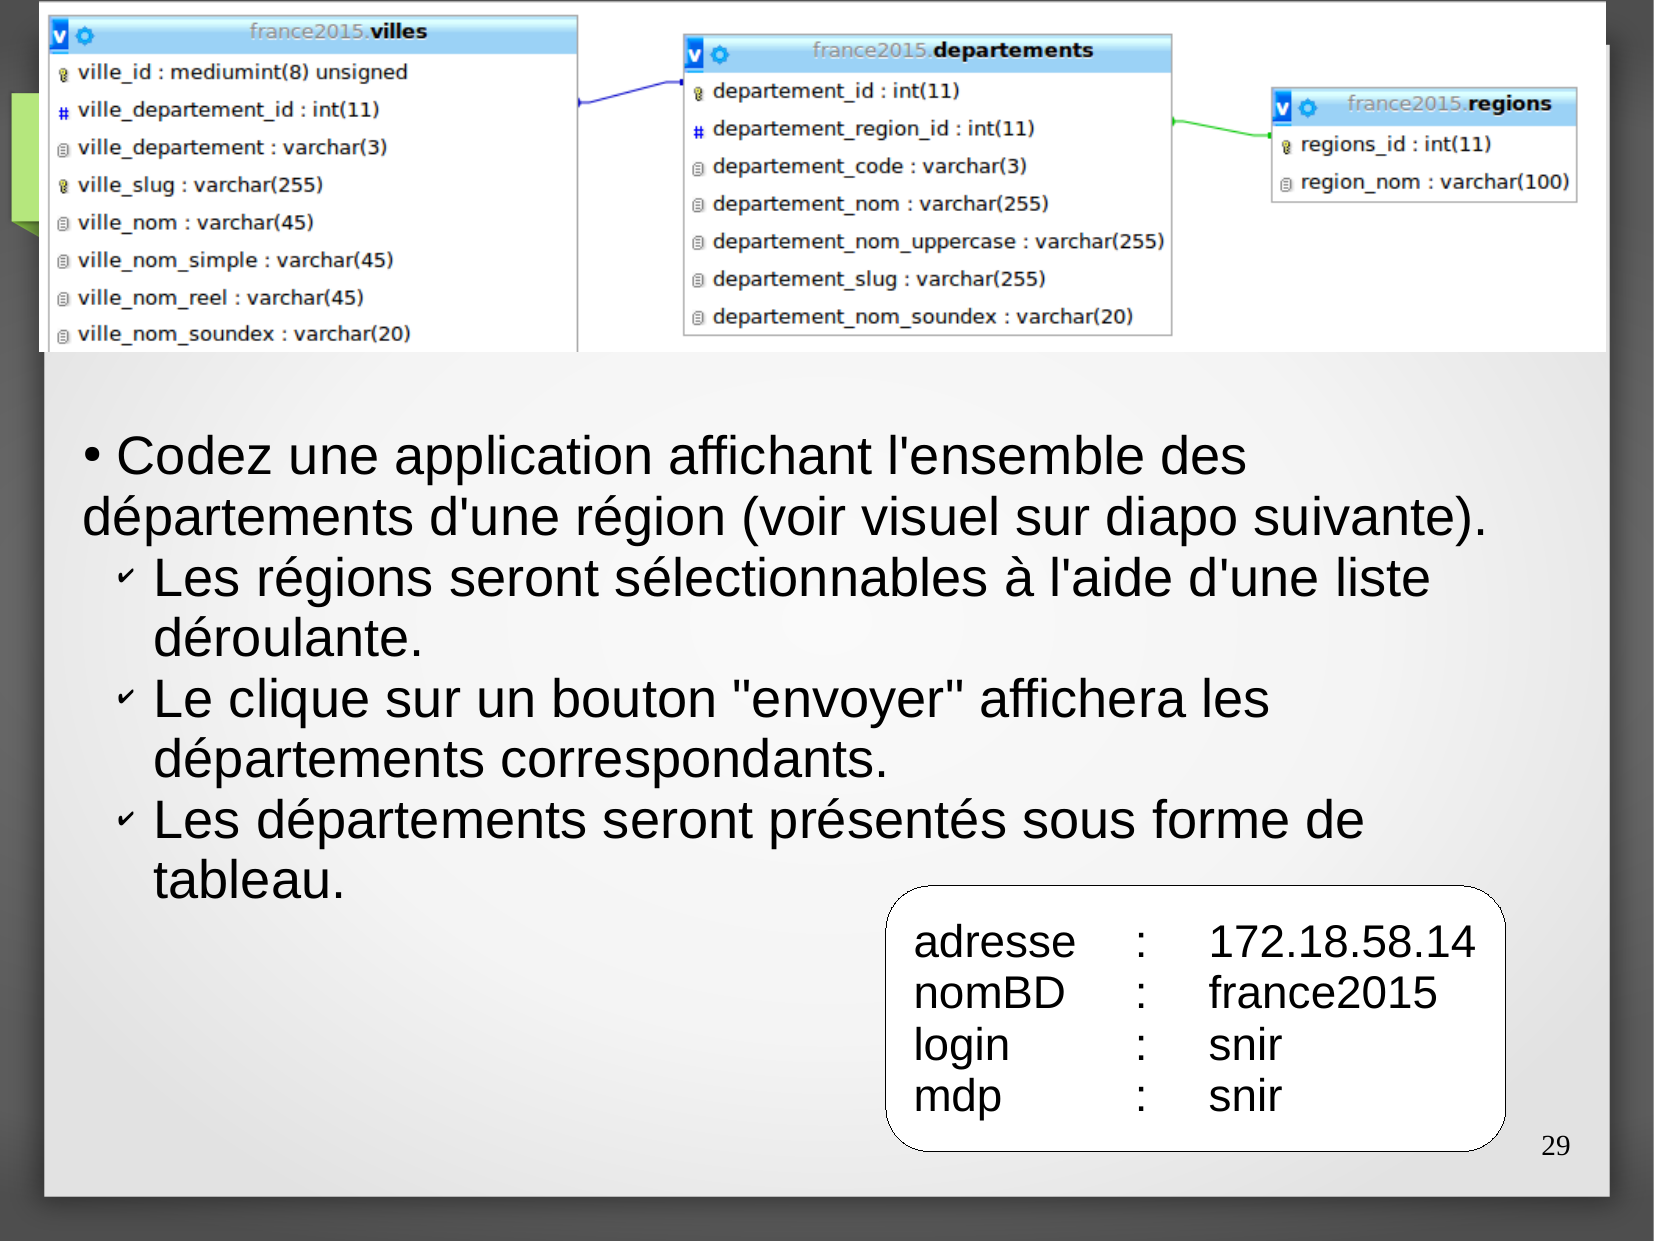

# Codez une application affichant l'ensemble des départements d'une région (voir visuel sur diapo suivante).
Les régions seront sélectionnables à l'aide d'une liste déroulante.
Le clique sur un bouton "envoyer" affichera les départements correspondants.
Les départements seront présentés sous forme de tableau.
adresse 	:	172.18.58.14
nomBD 	:	france2015
login 		: 	snir
mdp 		: 	snir
29